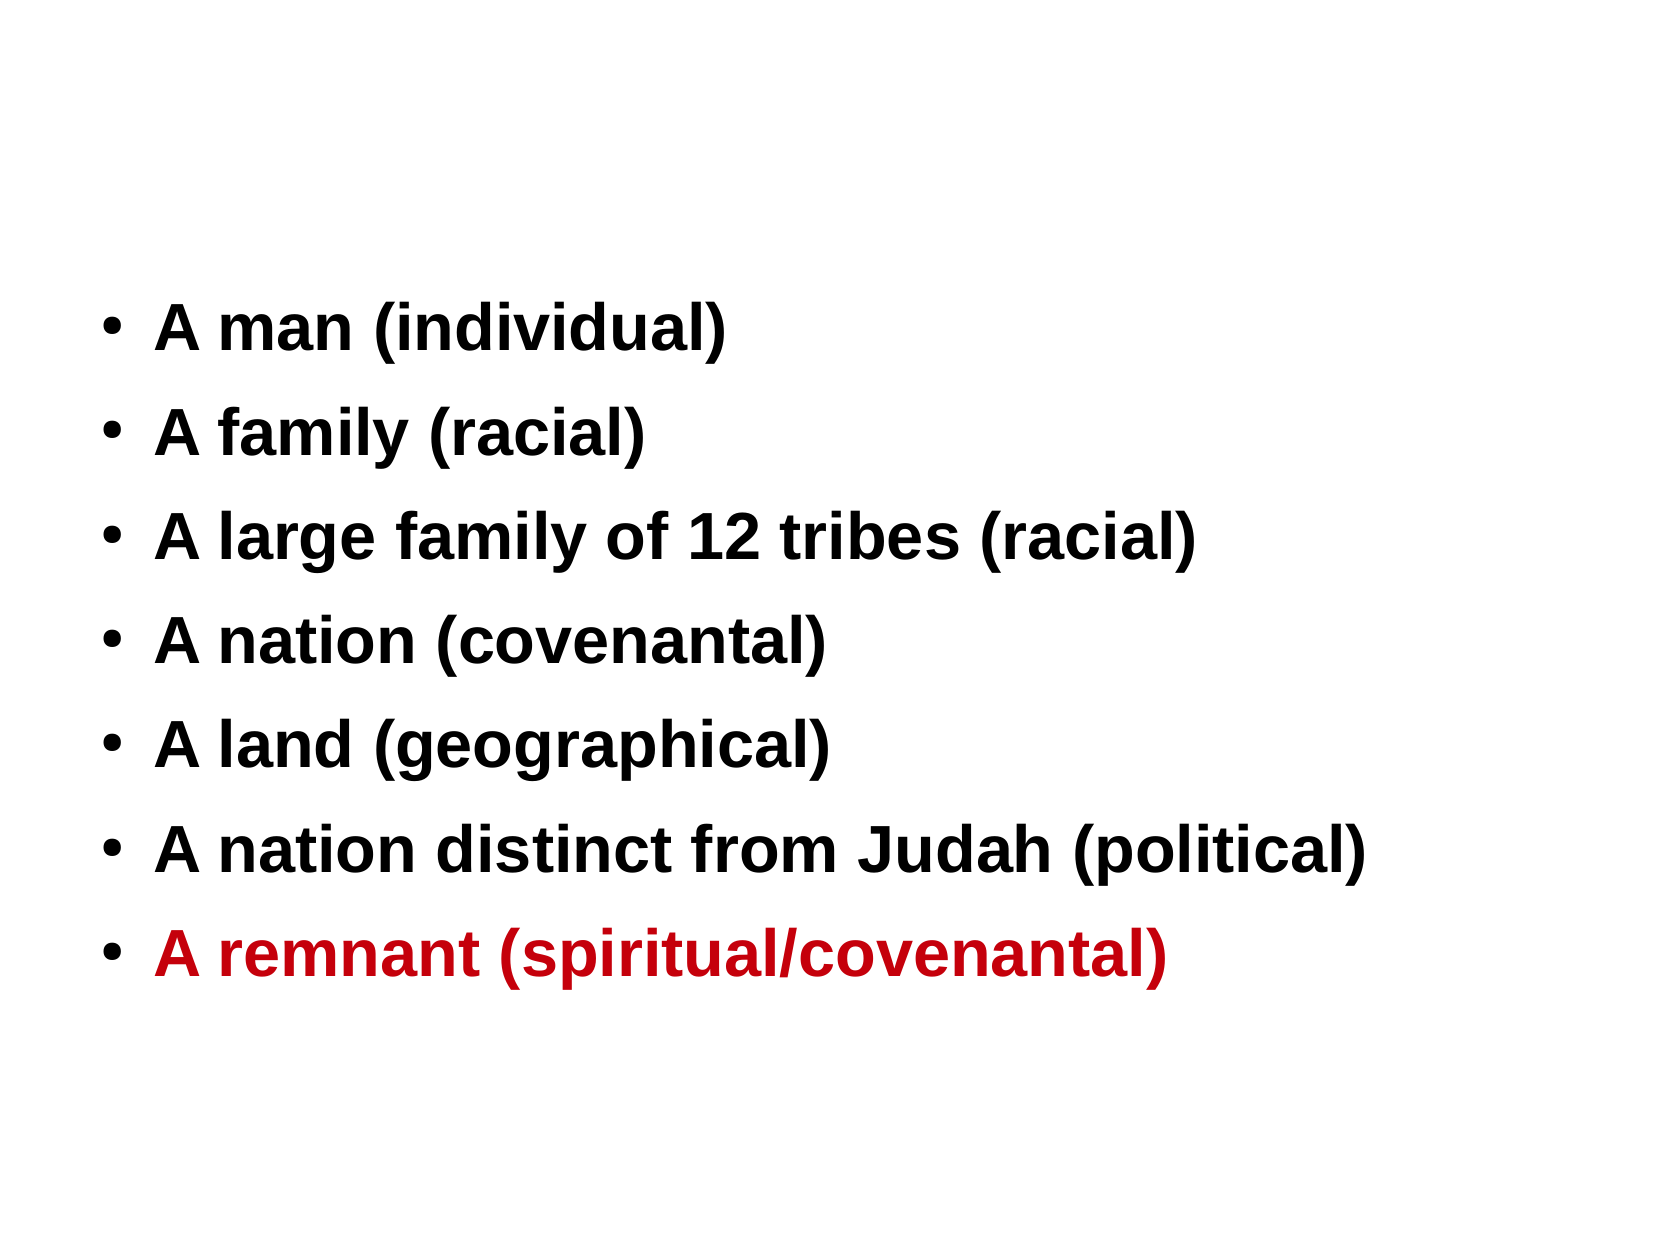

#
A man (individual)
A family (racial)
A large family of 12 tribes (racial)
A nation (covenantal)
A land (geographical)
A nation distinct from Judah (political)
A remnant (spiritual/covenantal)